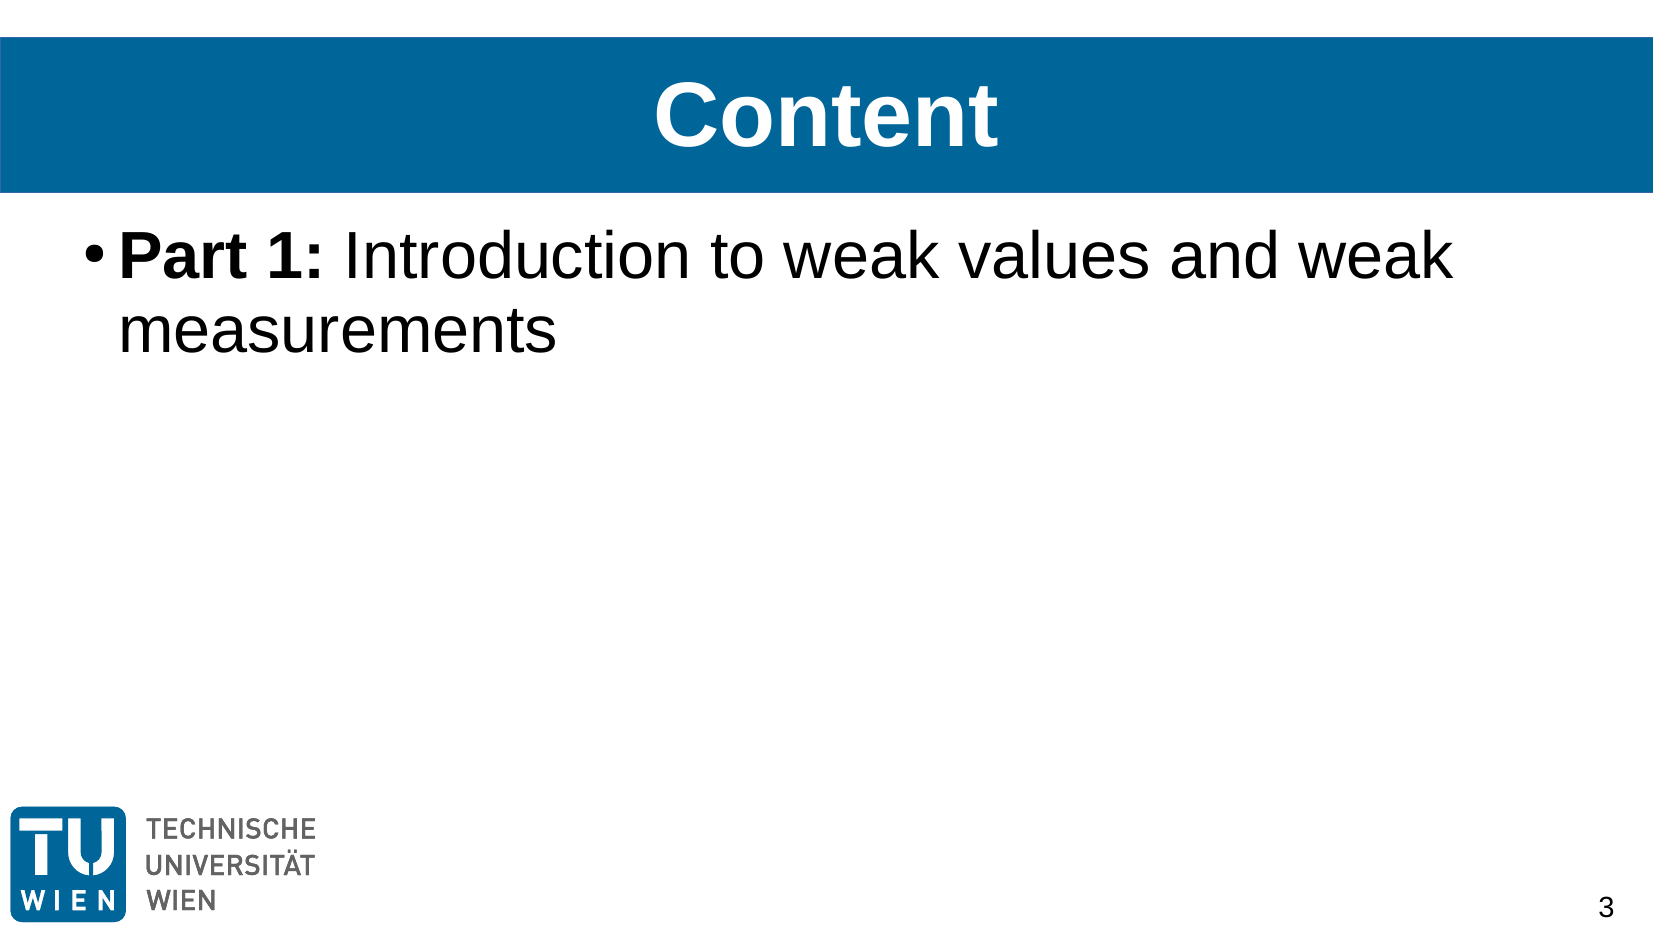

# Content
Part 1: Introduction to weak values and weak measurements